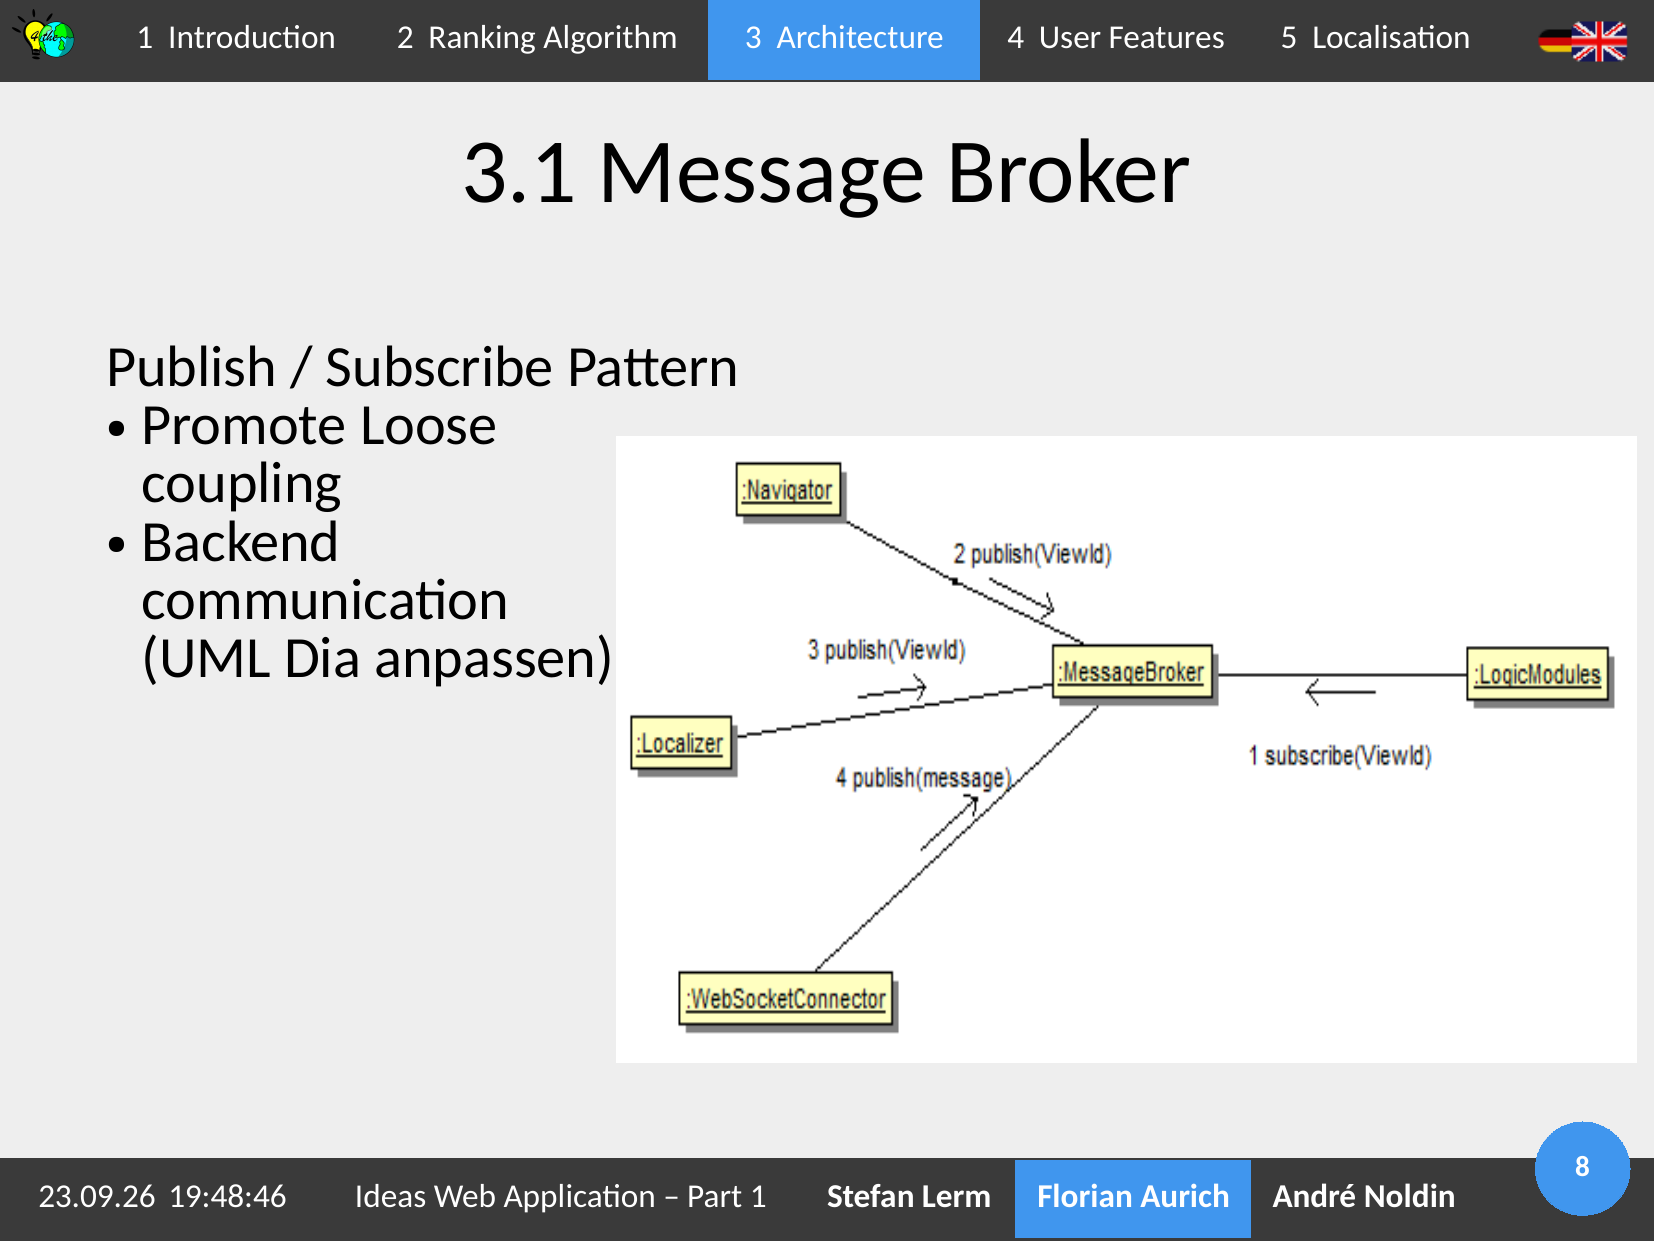

1 Introduction
2 Ranking Algorithm
3 Architecture
4 User Features
5 Localisation
# 3.1 Message Broker
Publish / Subscribe Pattern
Promote Loose
coupling
Backend
communication
(UML Dia anpassen)
Ideas Web Application – Part 1
Stefan Lerm
Florian Aurich
André Noldin